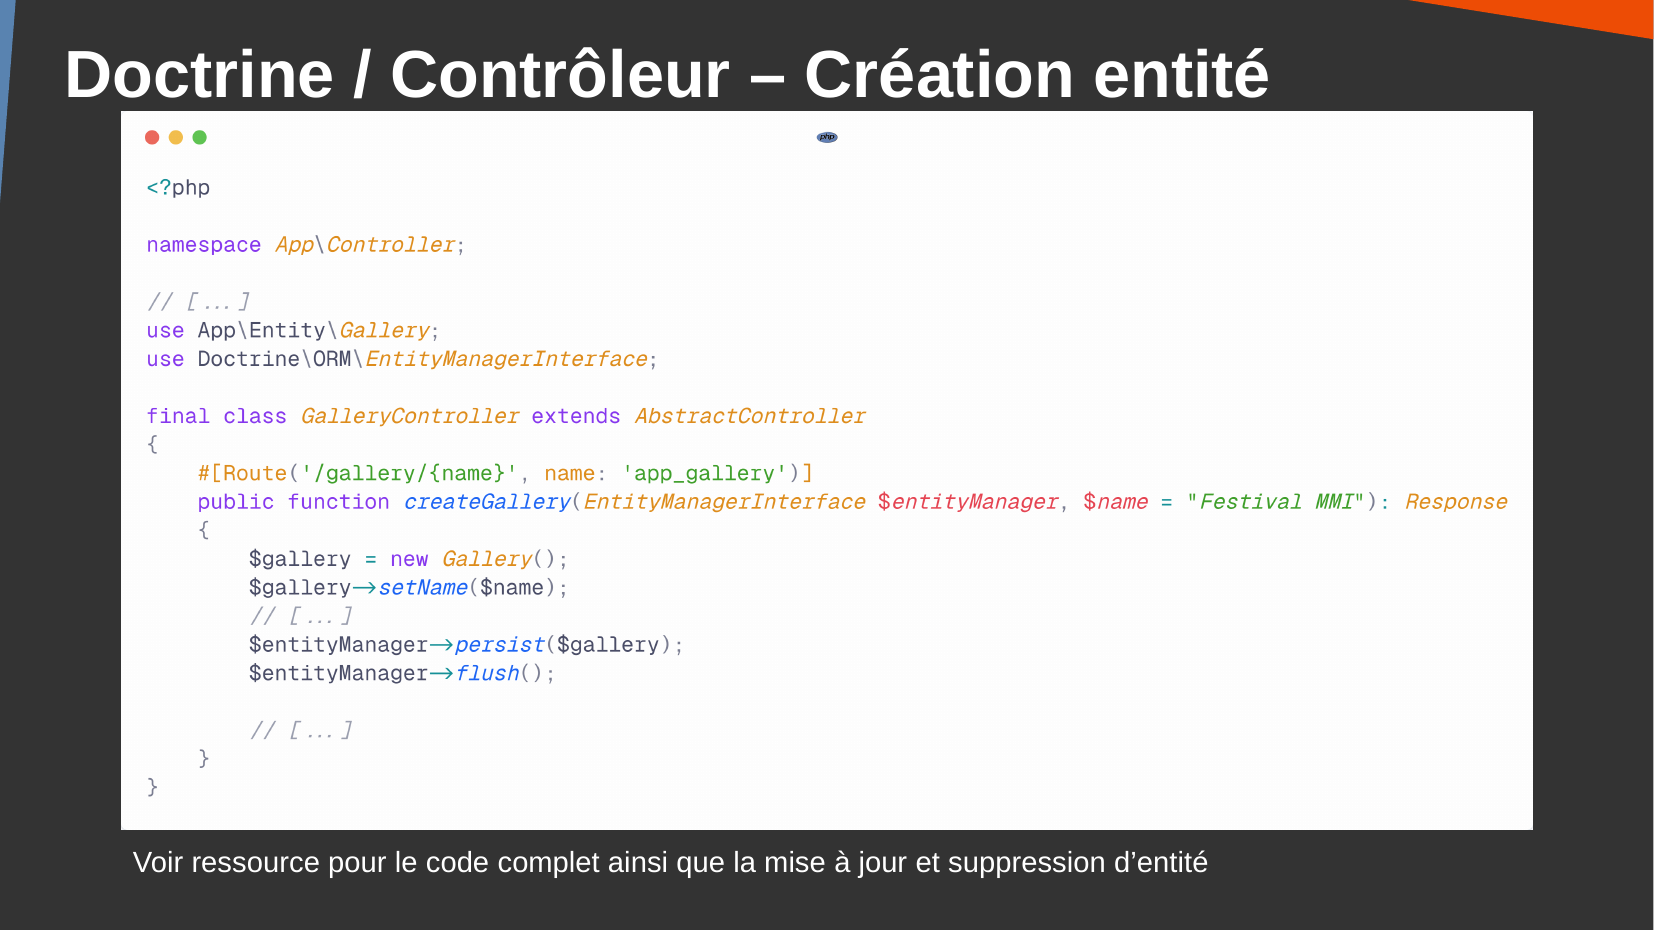

# Doctrine / Contrôleur – Création entité
Voir ressource pour le code complet ainsi que la mise à jour et suppression d’entité